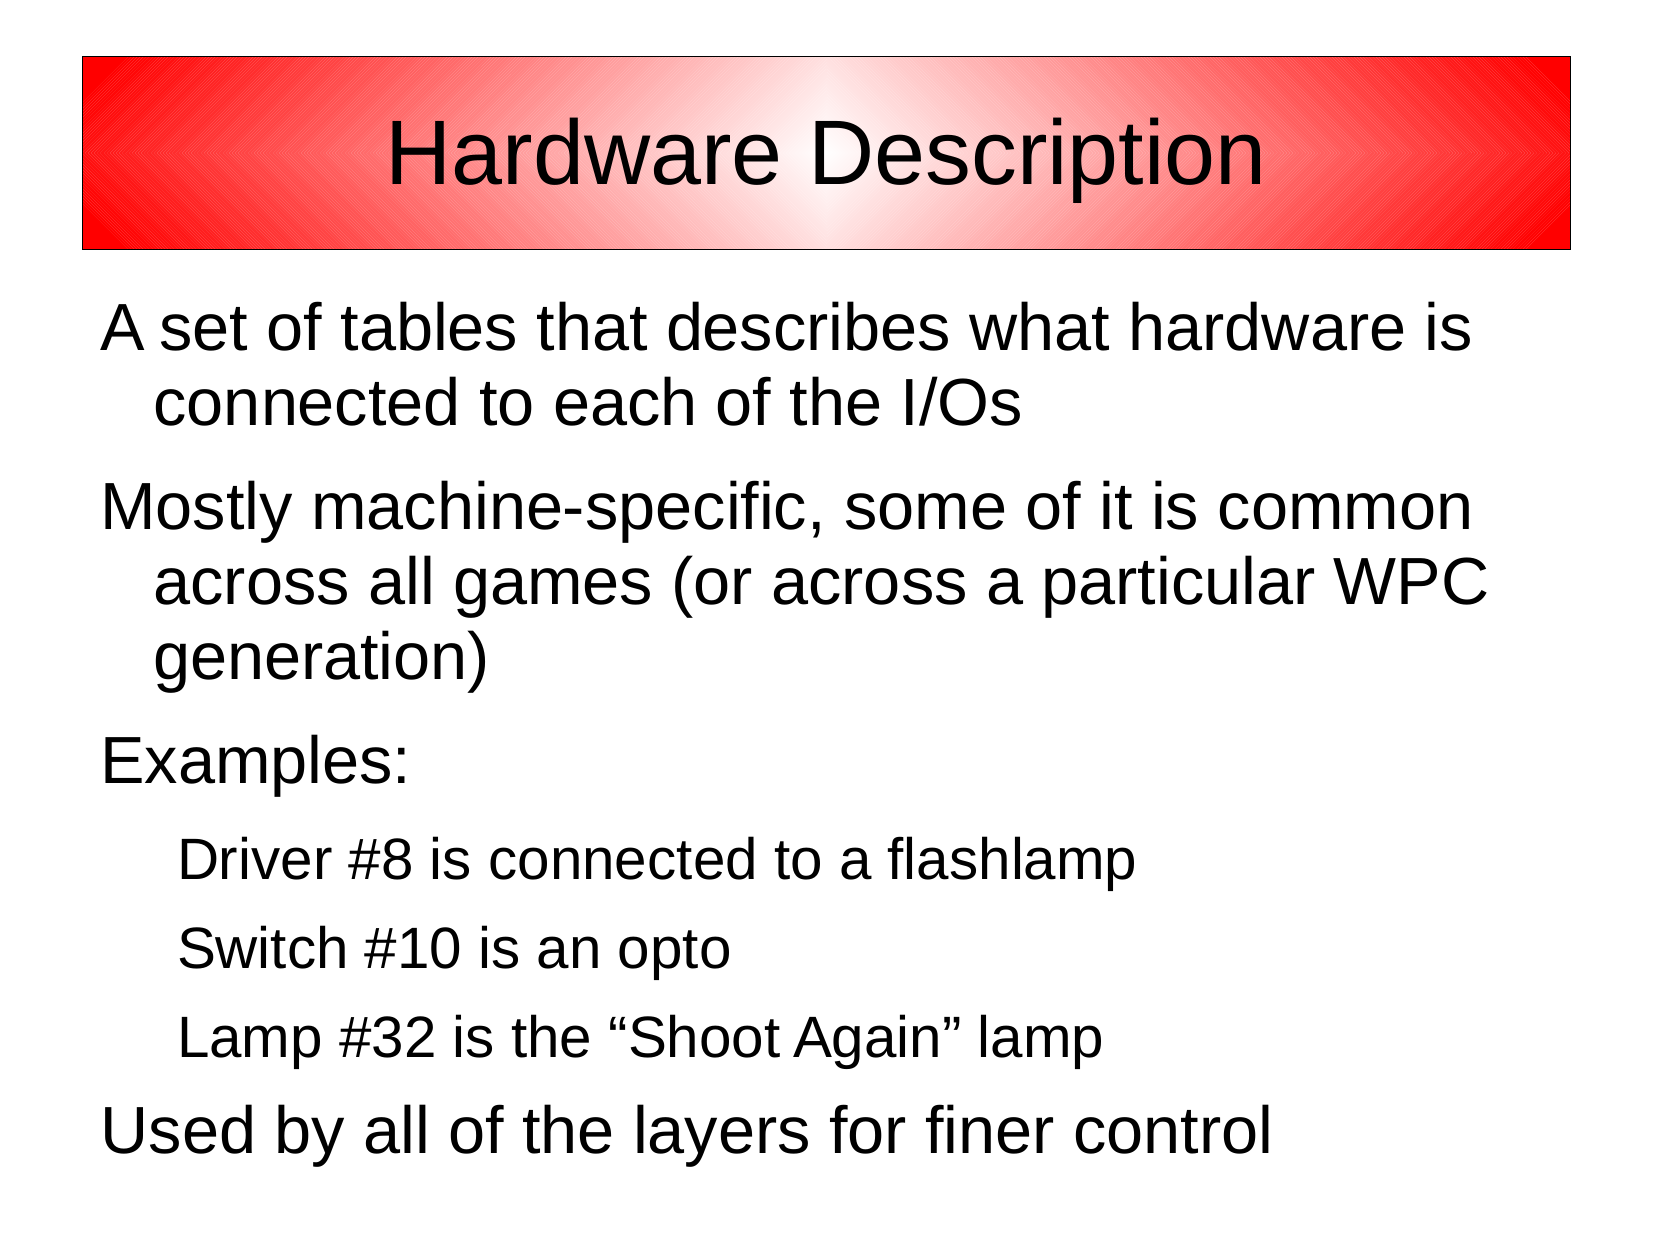

# Hardware Description
A set of tables that describes what hardware is connected to each of the I/Os
Mostly machine-specific, some of it is common across all games (or across a particular WPC generation)
Examples:
Driver #8 is connected to a flashlamp
Switch #10 is an opto
Lamp #32 is the “Shoot Again” lamp
Used by all of the layers for finer control